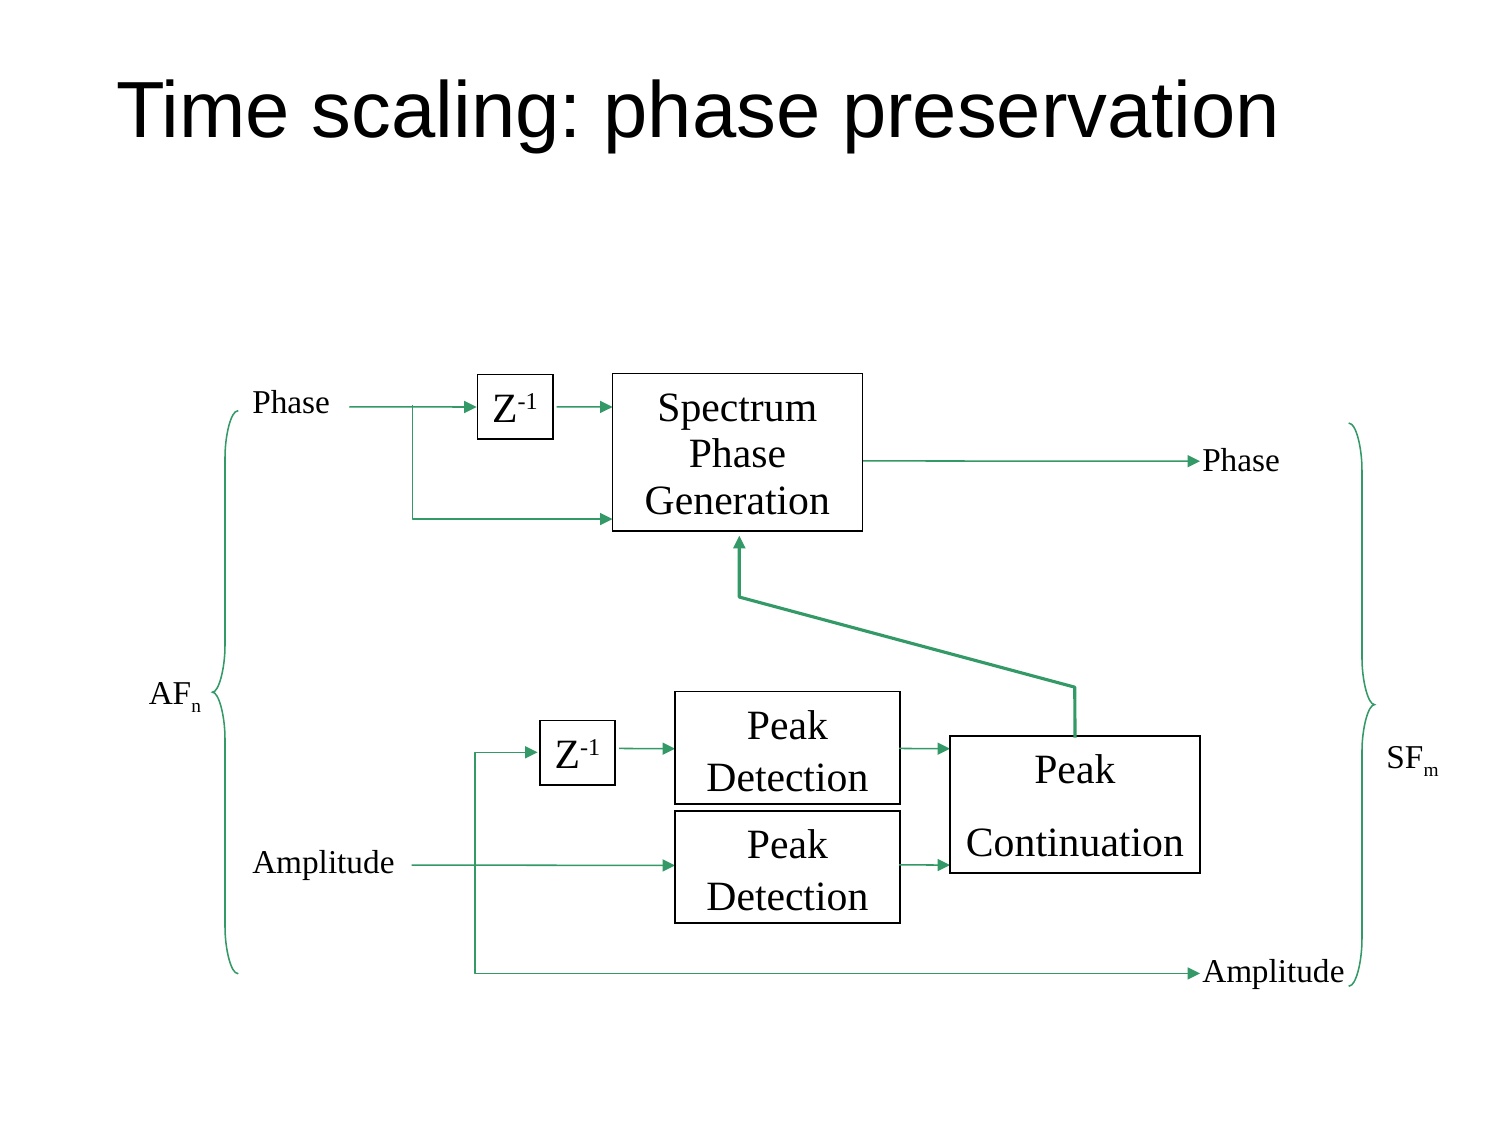

# Time scaling: phase preservation
Phase
Spectrum Phase Generation
Z-1
Phase
AFn
Peak
Detection
Z-1
SFm
Peak
Continuation
Peak
Detection
Amplitude
Amplitude